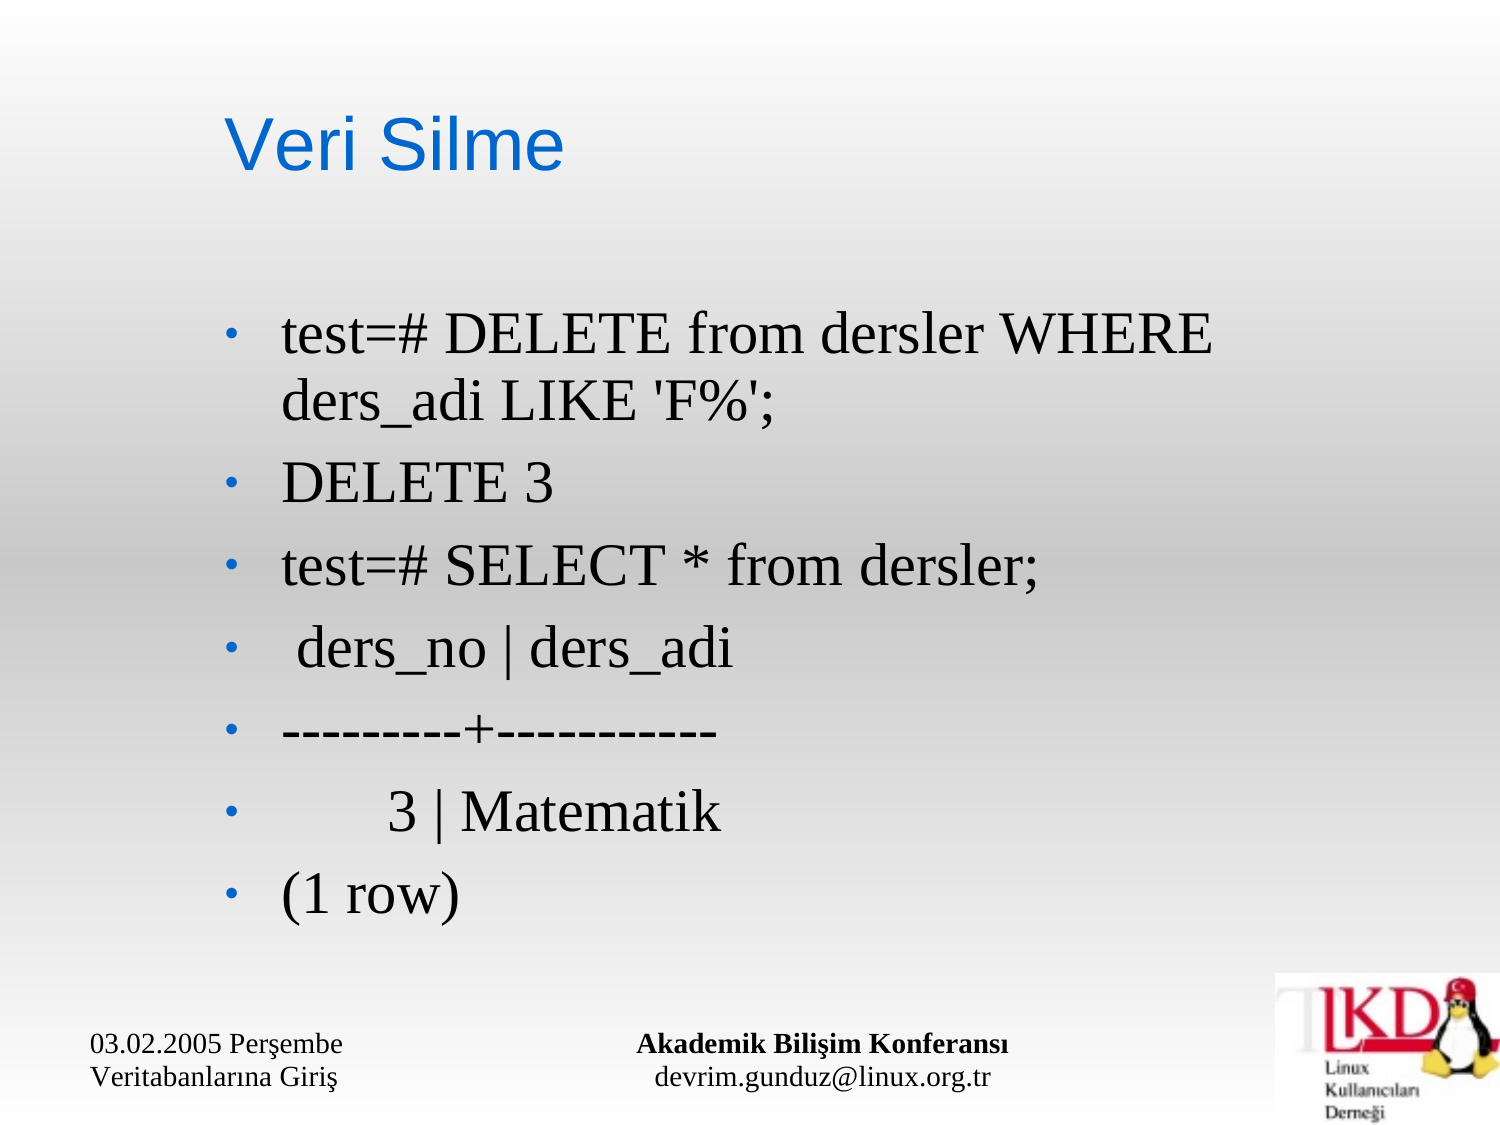

# Veri Silme
test=# DELETE from dersler WHERE ders_adi LIKE 'F%';
DELETE 3
test=# SELECT * from dersler;
 ders_no | ders_adi
---------+-----------
 3 | Matematik
(1 row)